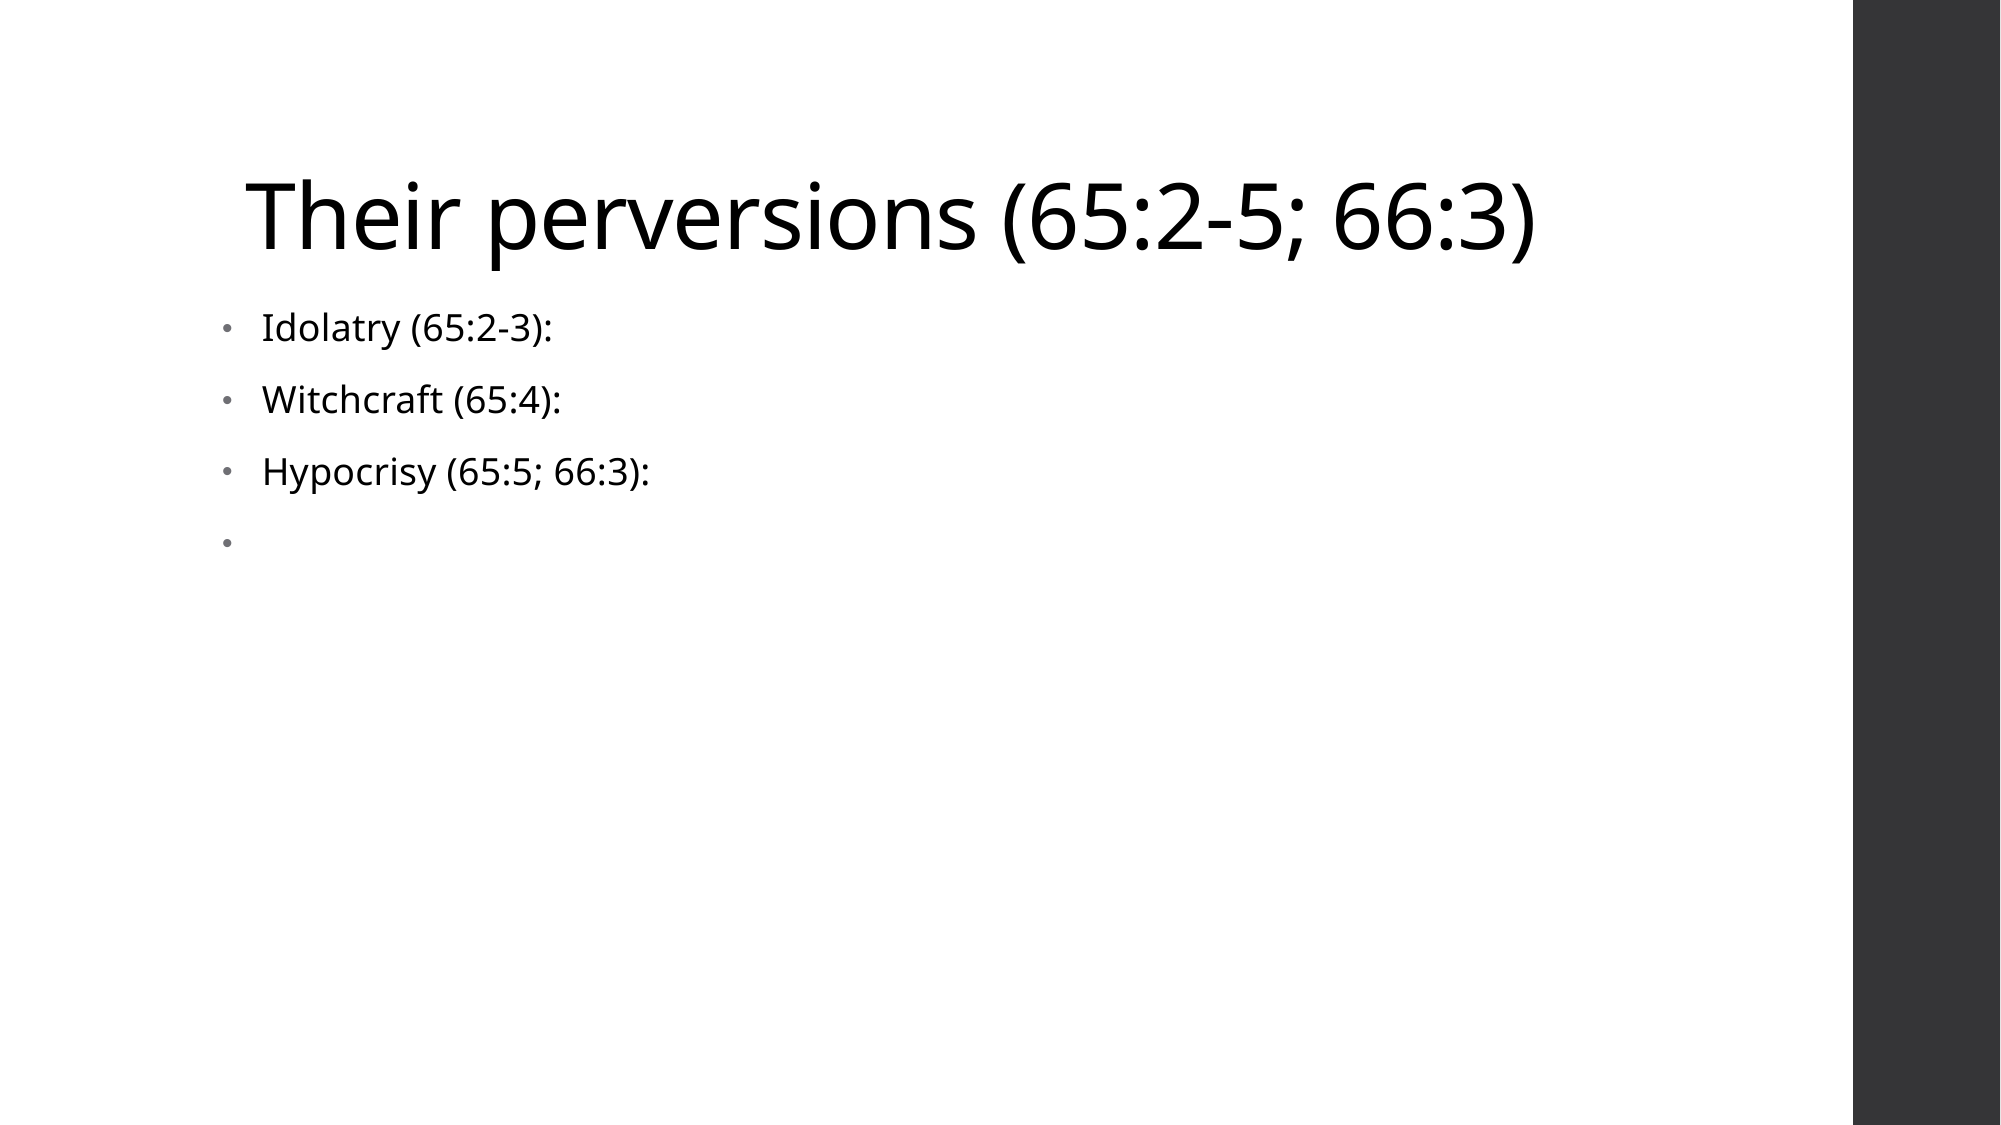

# Their perversions (65:2-5; 66:3)
 Idolatry (65:2-3):
 Witchcraft (65:4):
 Hypocrisy (65:5; 66:3):